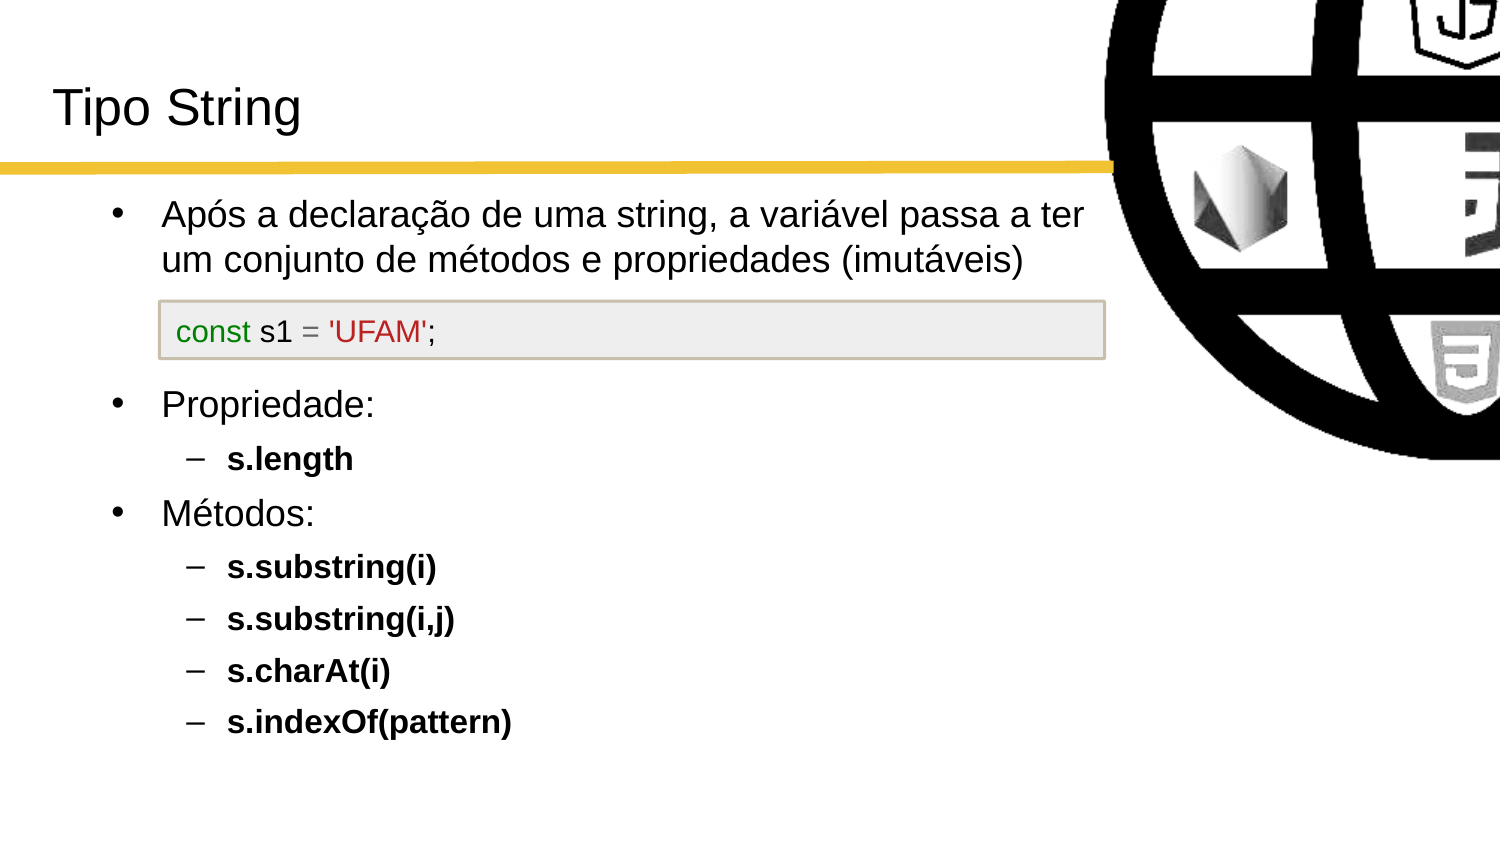

Tipo String
Após a declaração de uma string, a variável passa a ter um conjunto de métodos e propriedades (imutáveis)
const s1 = 'UFAM';
Propriedade:
s.length
Métodos:
s.substring(i)
s.substring(i,j)
s.charAt(i)
s.indexOf(pattern)